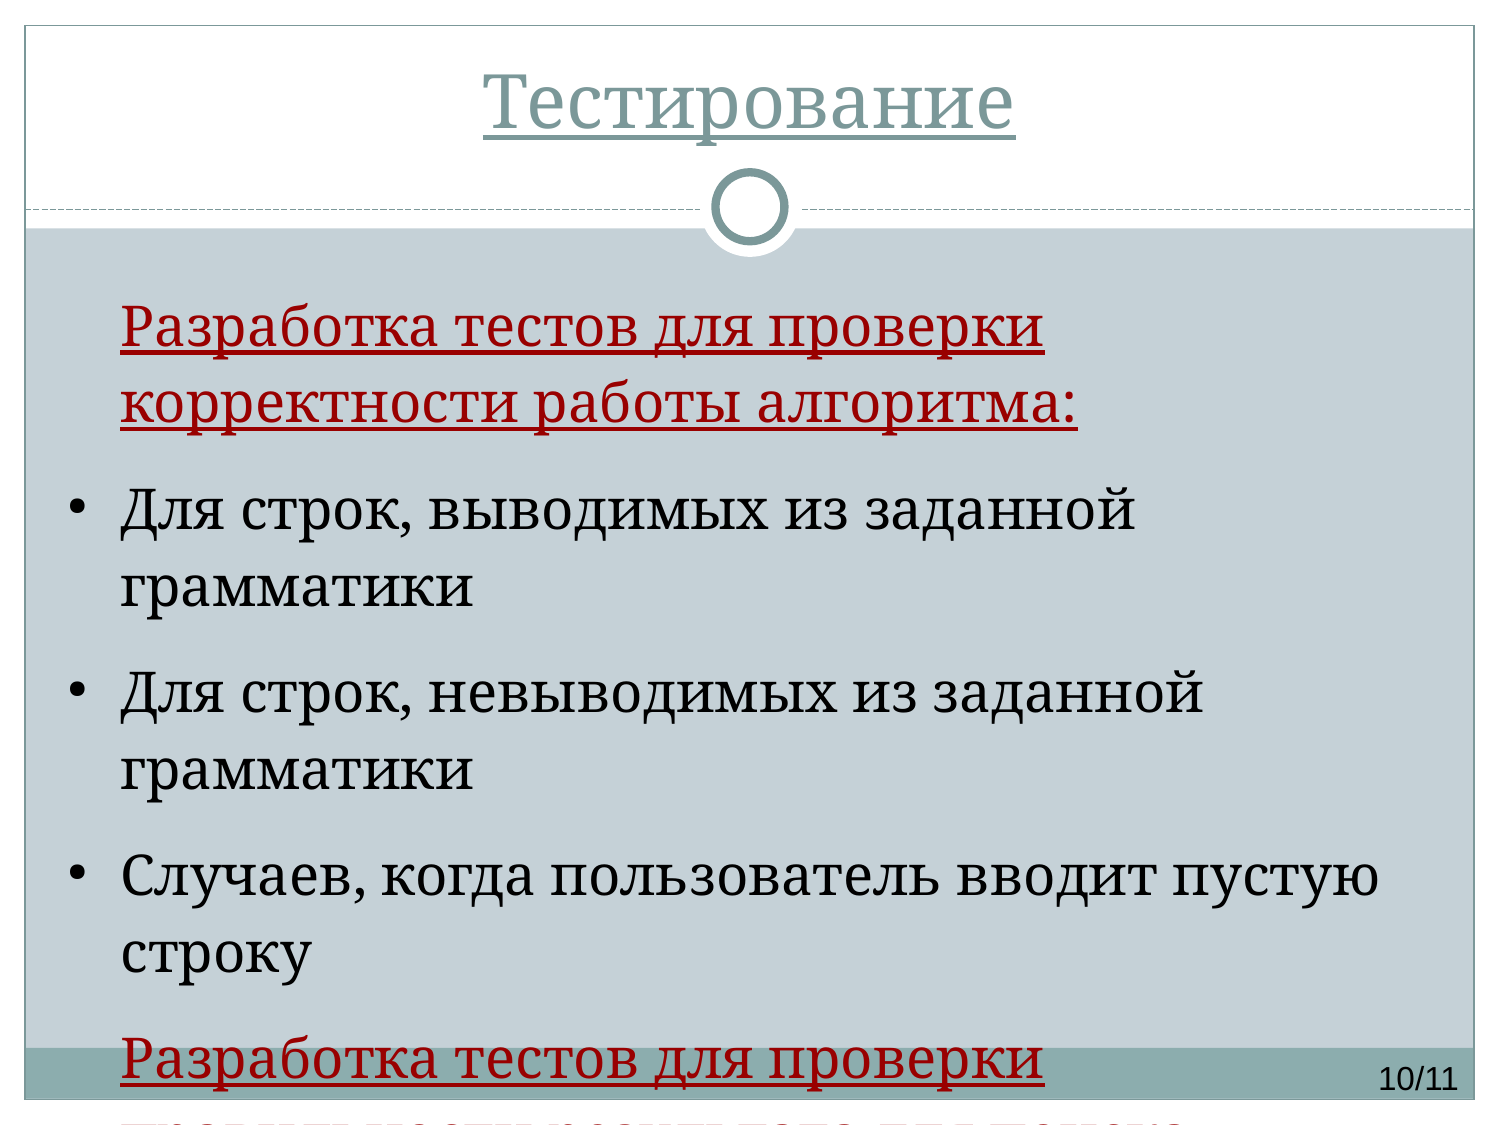

# Тестирование
Разработка тестов для проверки корректности работы алгоритма:
Для строк, выводимых из заданной грамматики
Для строк, невыводимых из заданной грамматики
Случаев, когда пользователь вводит пустую строку
Разработка тестов для проверки правильности результата для поиска подстрок в строке